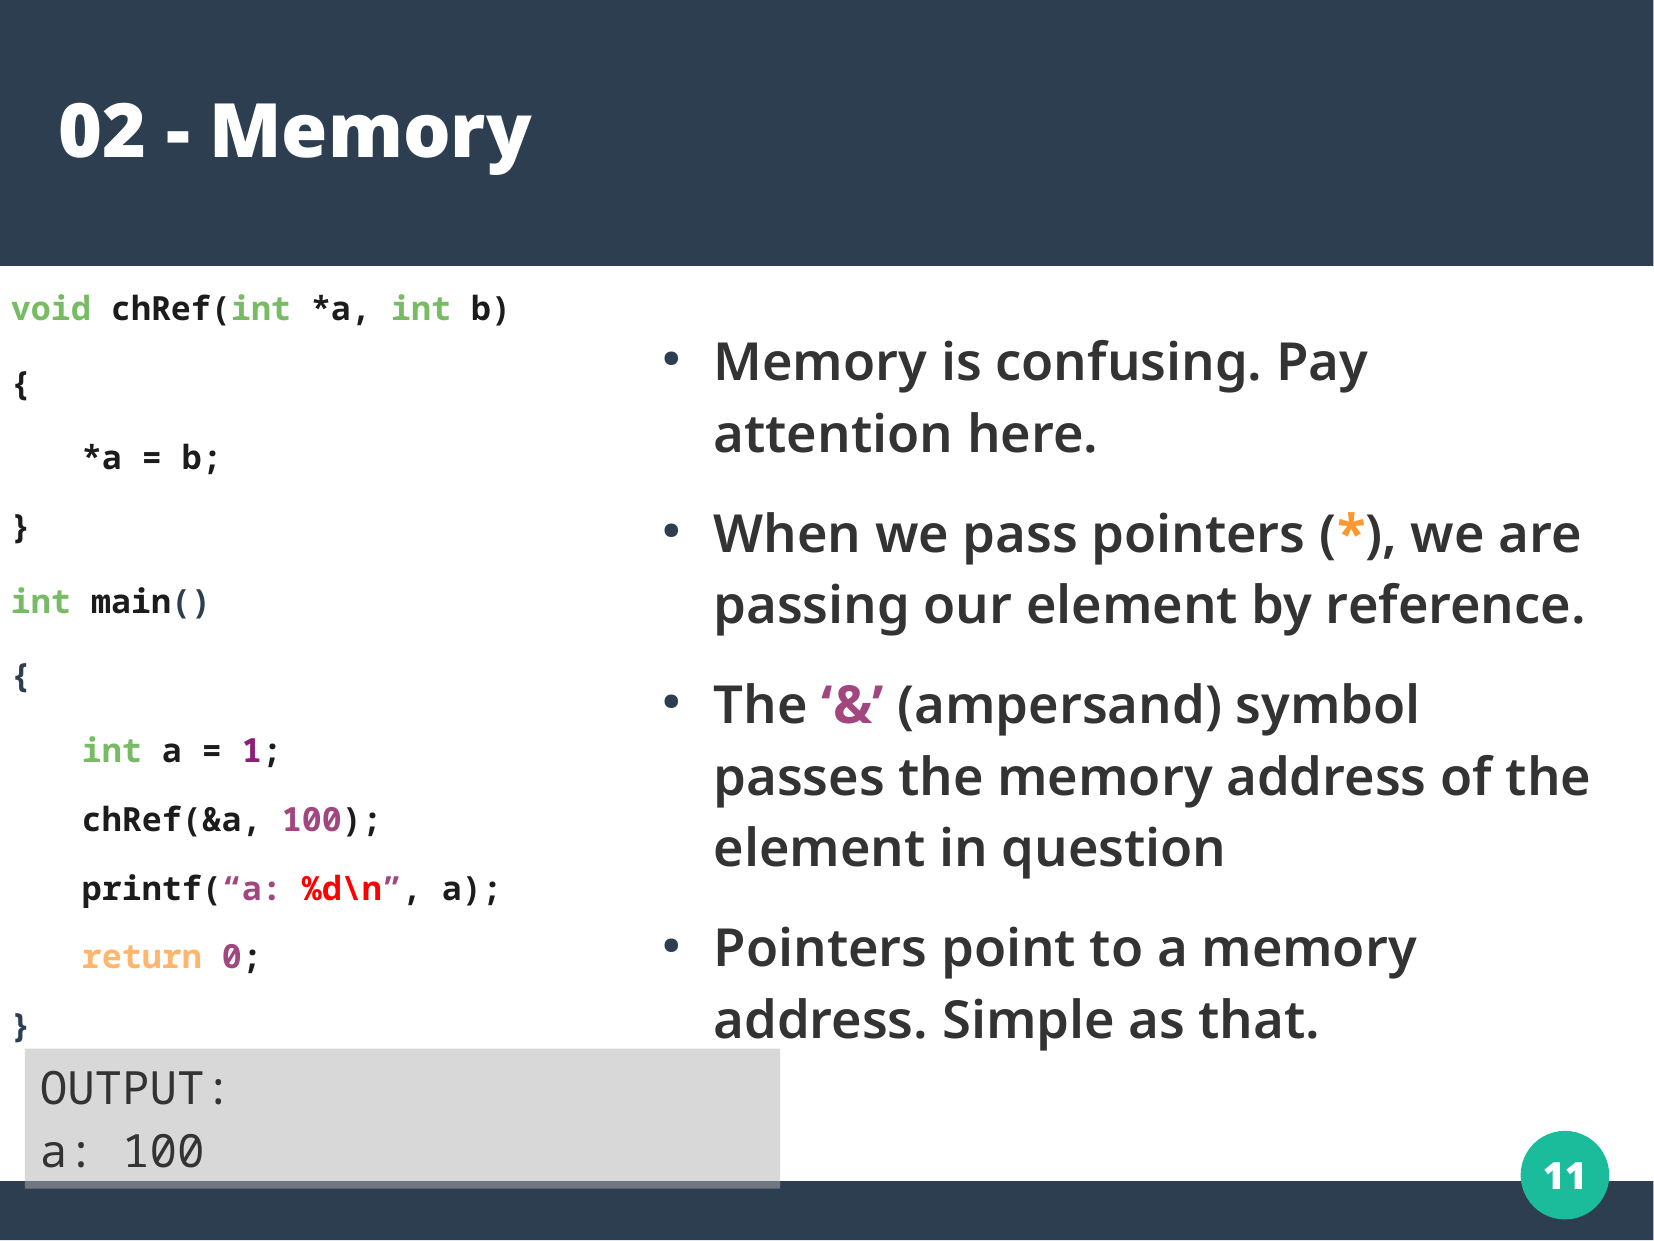

# 02 - Memory
void chRef(int *a, int b)
{
*a = b;
}
int main()
{
int a = 1;
chRef(&a, 100);
printf(“a: %d\n”, a);
return 0;
}
Memory is confusing. Pay attention here.
When we pass pointers (*), we are passing our element by reference.
The ‘&’ (ampersand) symbol passes the memory address of the element in question
Pointers point to a memory address. Simple as that.
OUTPUT:
a: 100
11